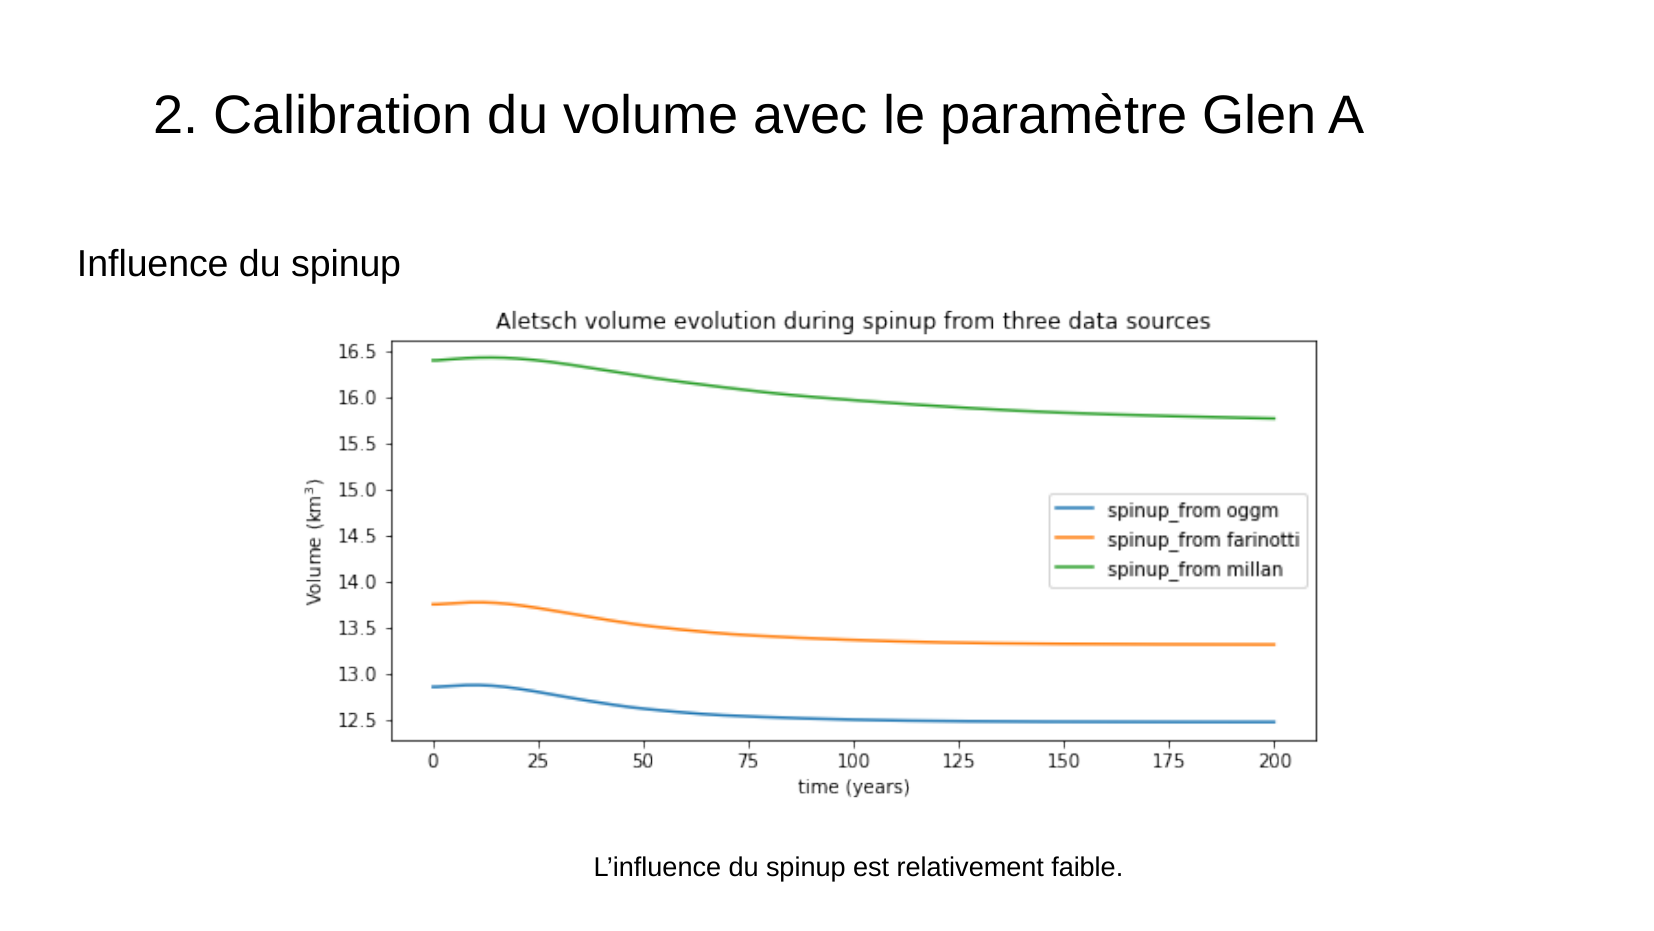

# 2. Calibration du volume avec le paramètre Glen A
Influence du spinup
L’influence du spinup est relativement faible.